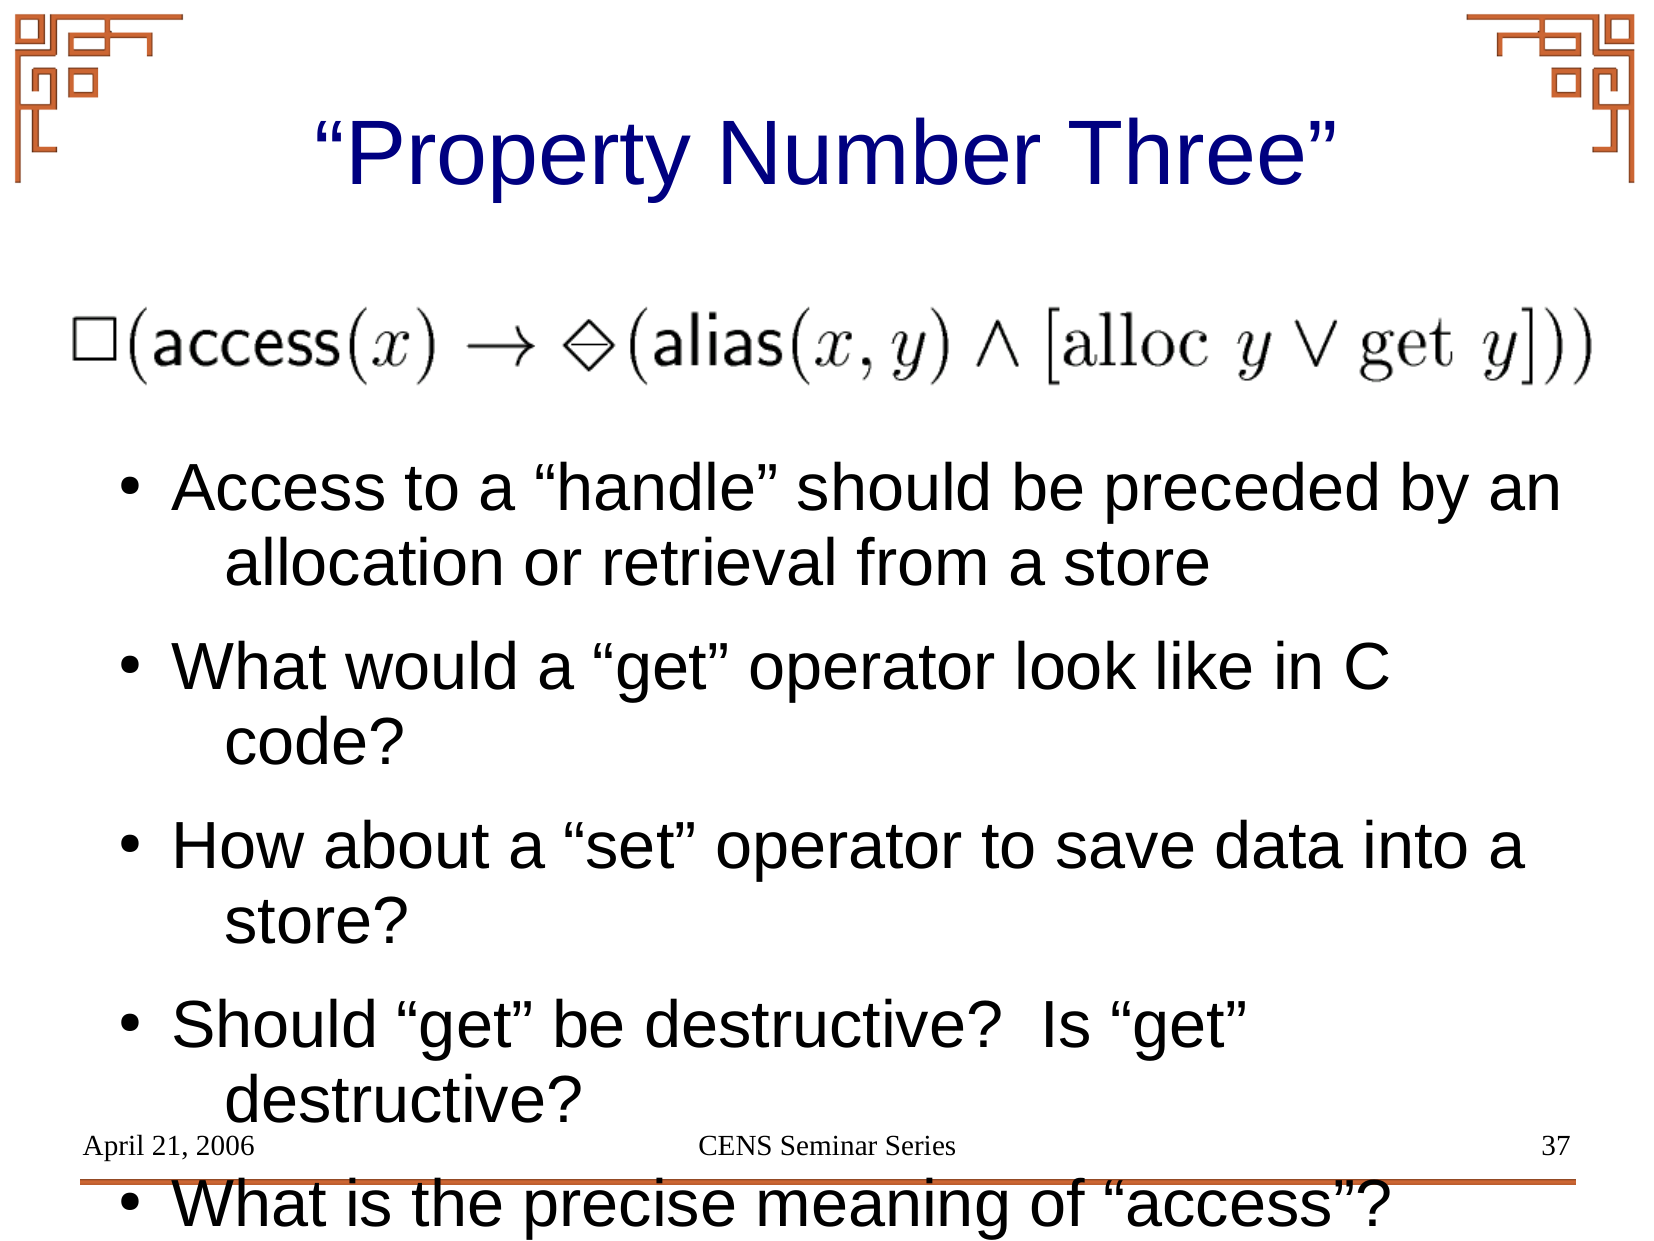

# “Property Number Three”
Access to a “handle” should be preceded by an allocation or retrieval from a store
What would a “get” operator look like in C code?
How about a “set” operator to save data into a store?
Should “get” be destructive? Is “get” destructive?
What is the precise meaning of “access”?
April 21, 2006
CENS Seminar Series
37